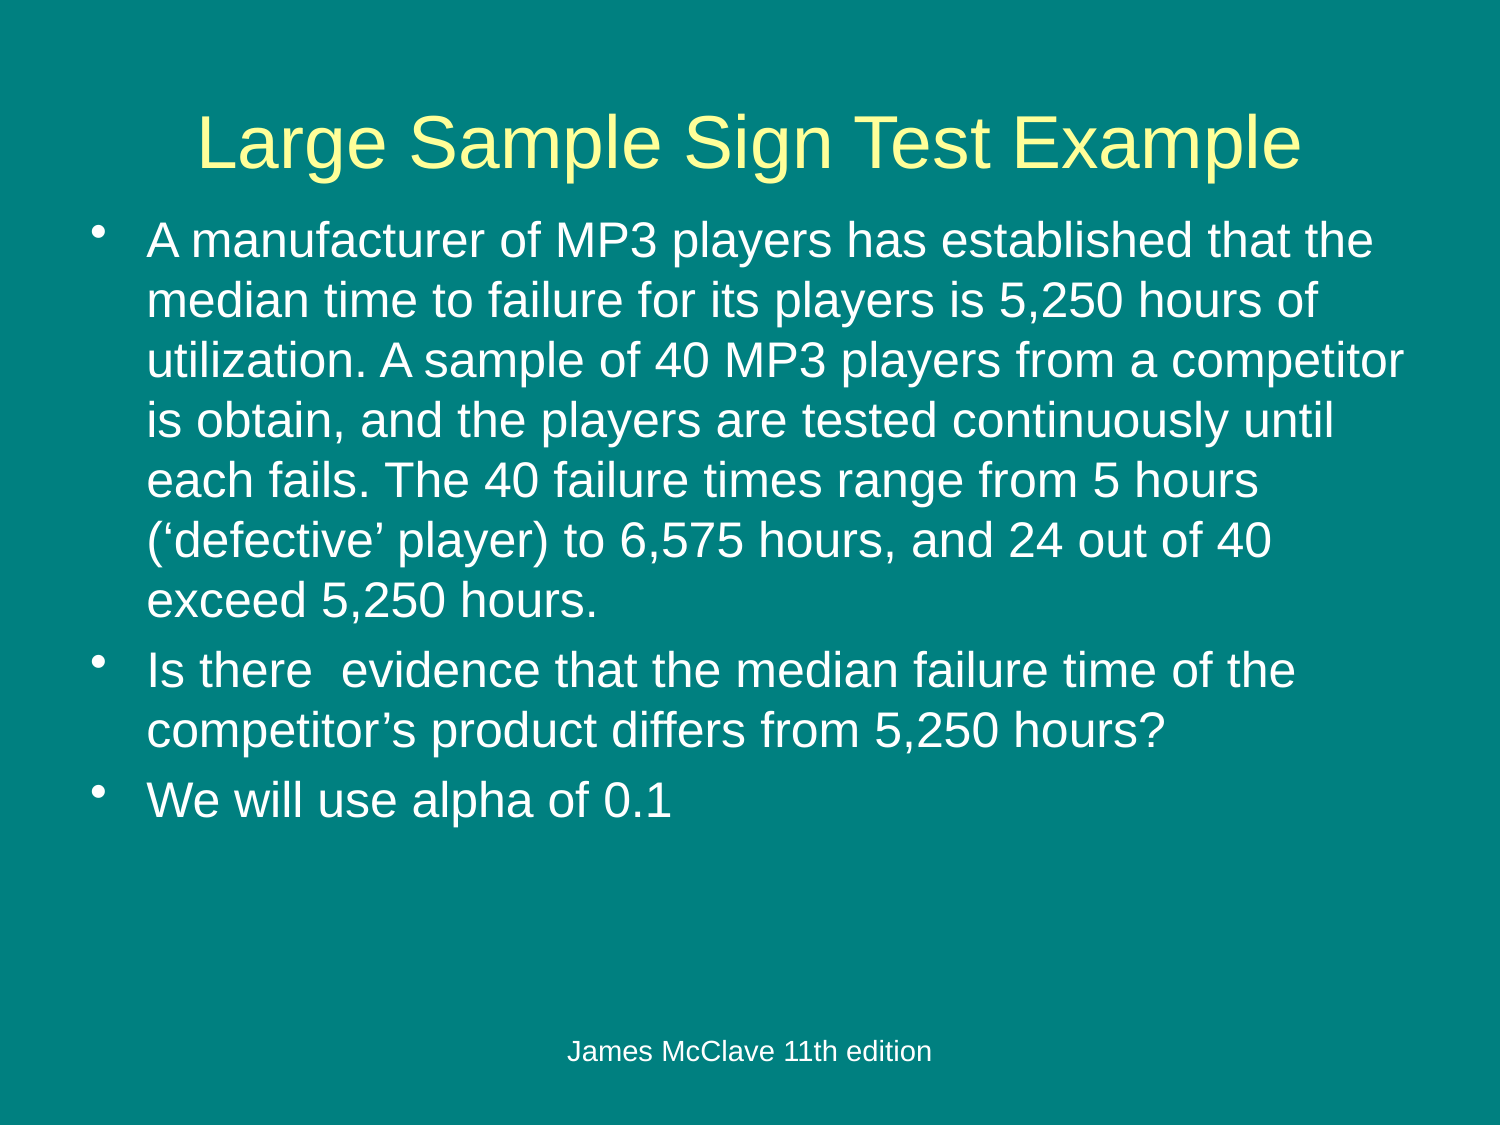

# Large Sample Sign Test Example
A manufacturer of MP3 players has established that the median time to failure for its players is 5,250 hours of utilization. A sample of 40 MP3 players from a competitor is obtain, and the players are tested continuously until each fails. The 40 failure times range from 5 hours (‘defective’ player) to 6,575 hours, and 24 out of 40 exceed 5,250 hours.
Is there evidence that the median failure time of the competitor’s product differs from 5,250 hours?
We will use alpha of 0.1
James McClave 11th edition